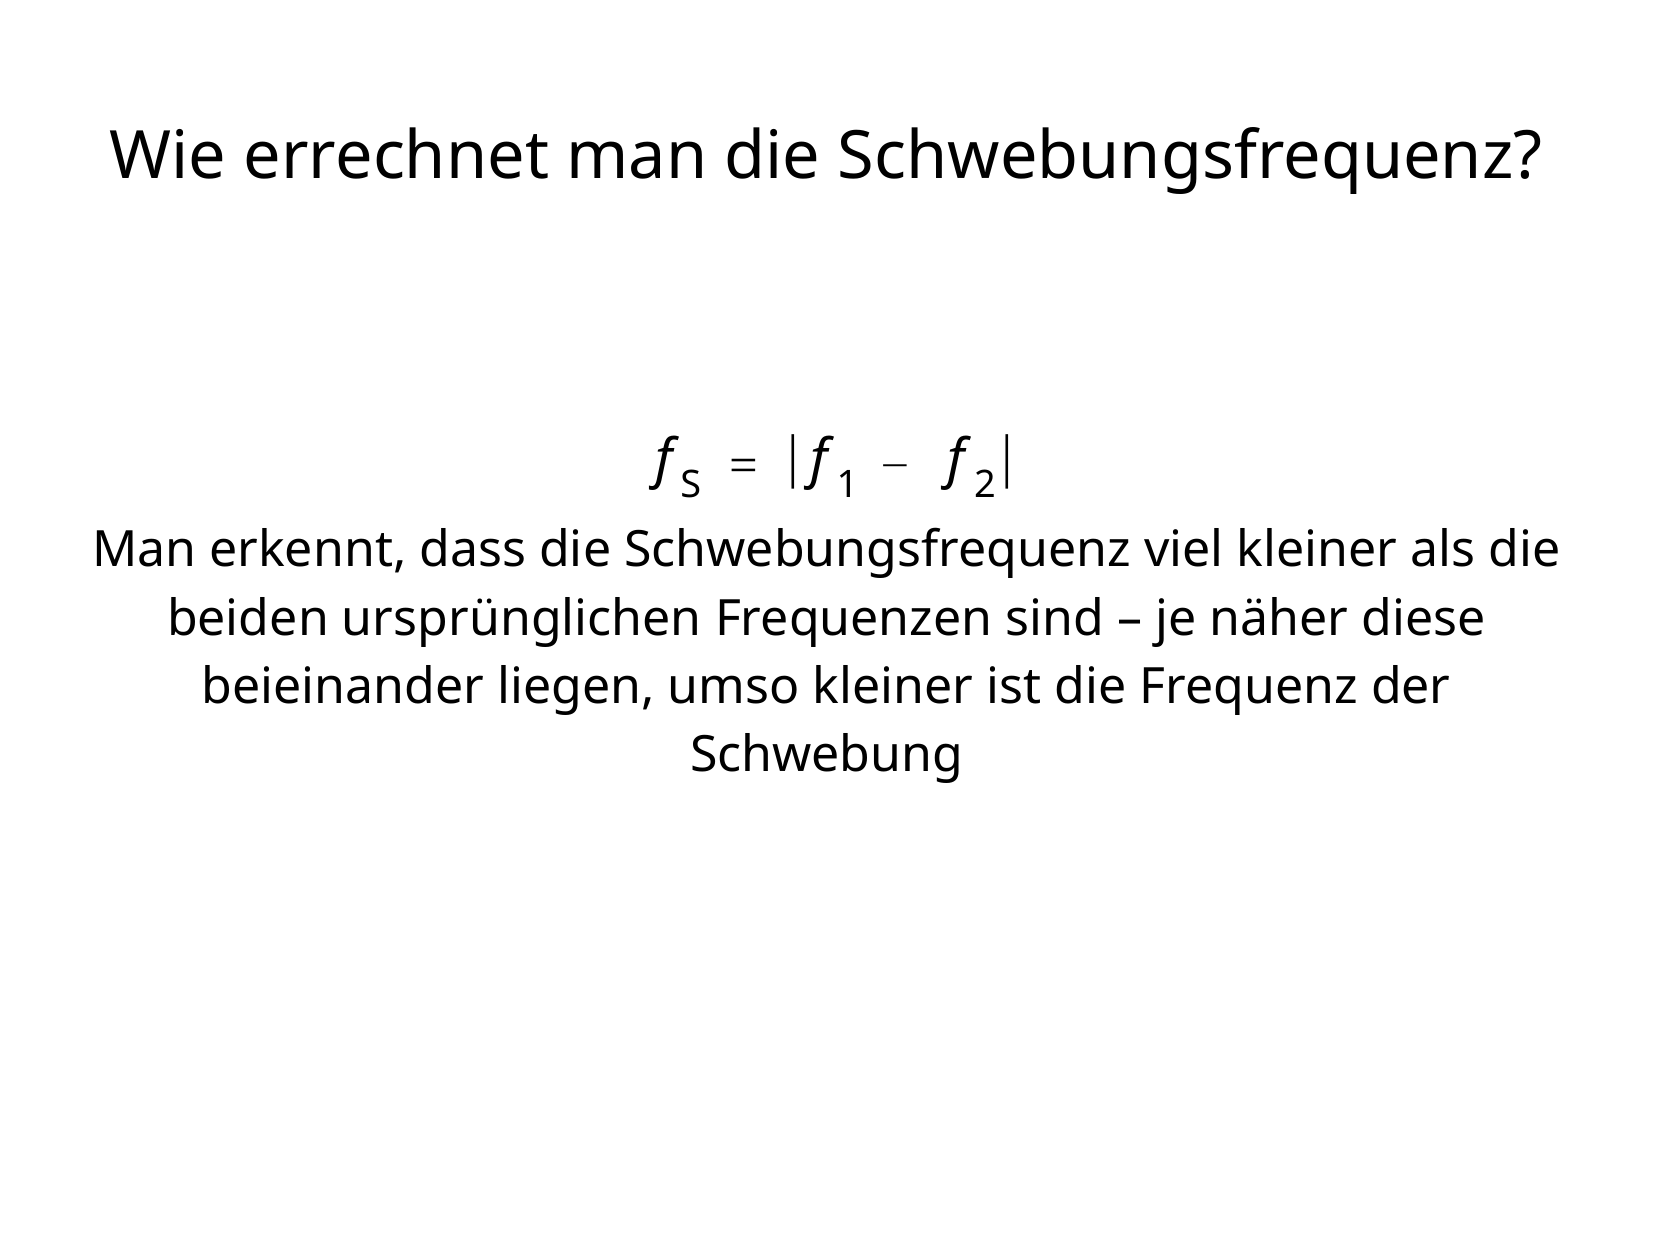

# Wie errechnet man die Schwebungsfrequenz?
Man erkennt, dass die Schwebungsfrequenz viel kleiner als die beiden ursprünglichen Frequenzen sind – je näher diese beieinander liegen, umso kleiner ist die Frequenz der Schwebung